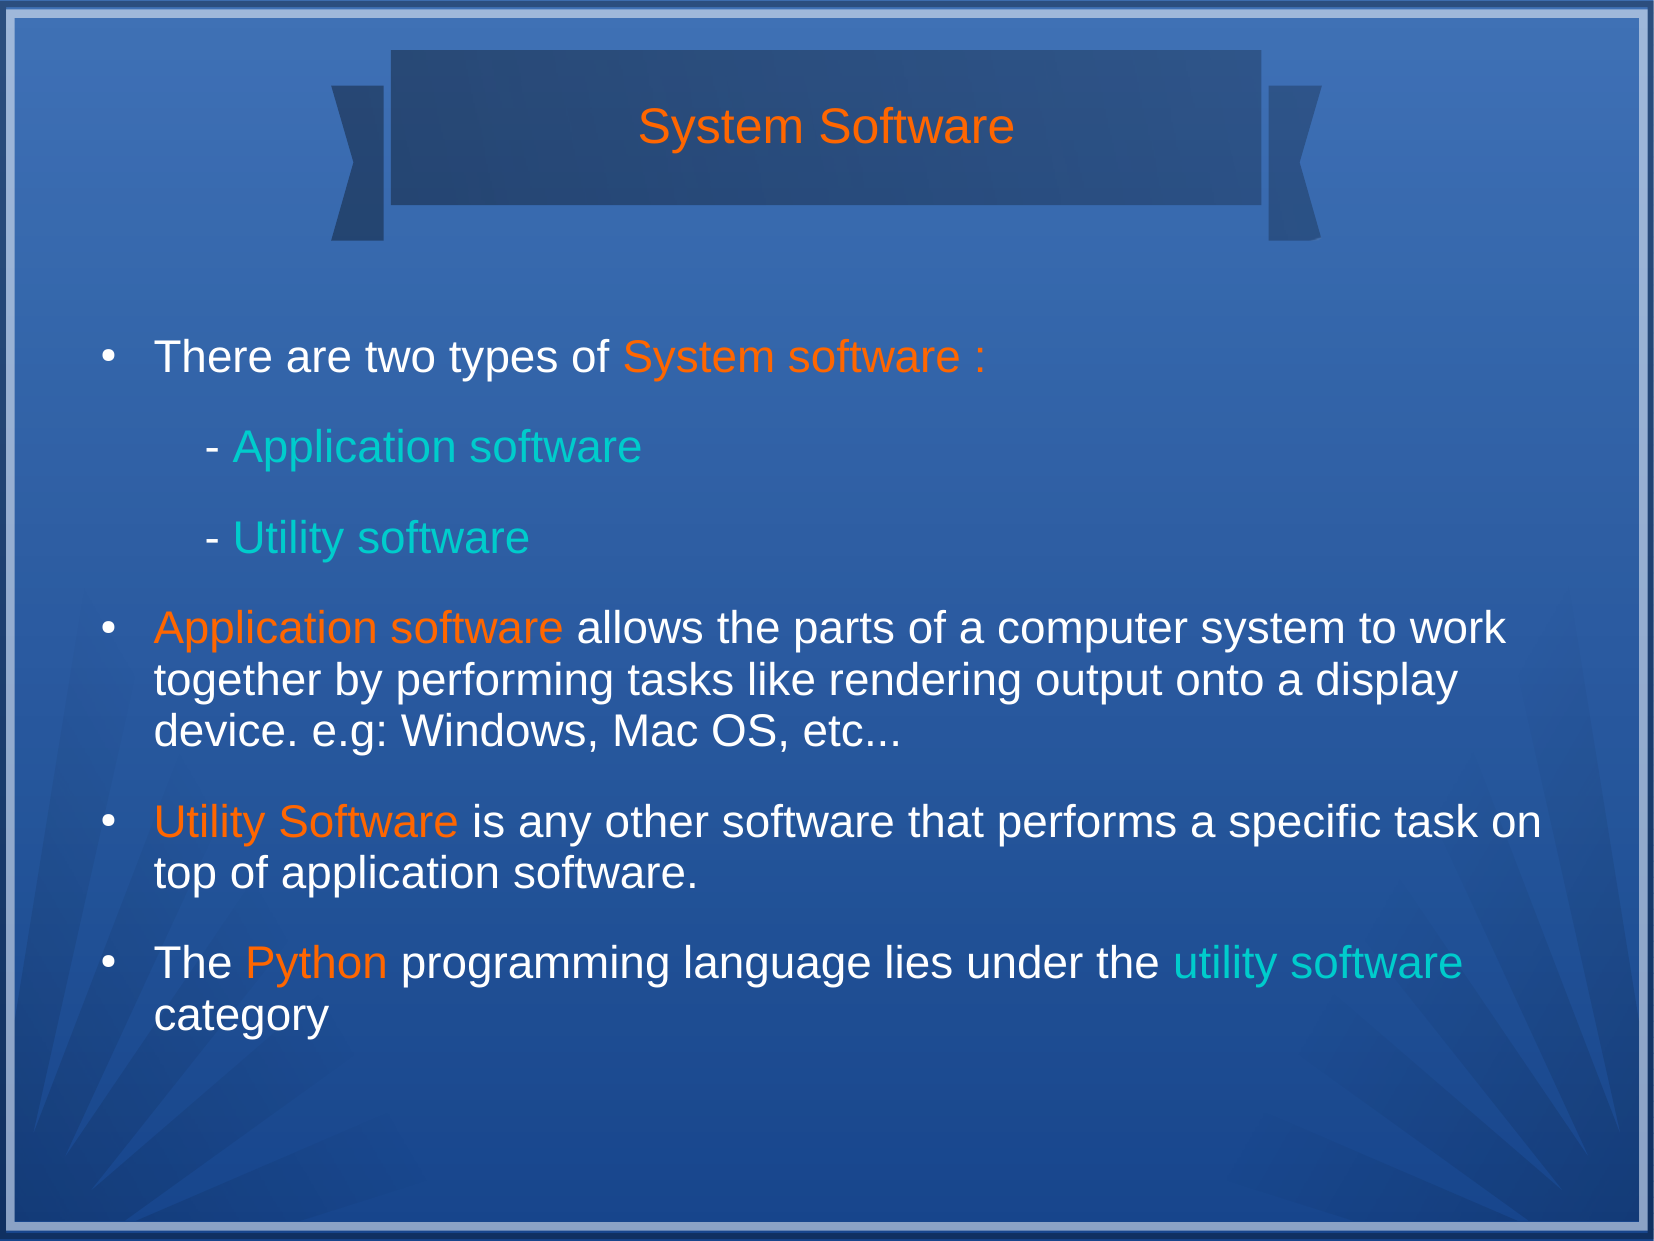

# System Software
There are two types of System software :
 - Application software
 - Utility software
Application software allows the parts of a computer system to work together by performing tasks like rendering output onto a display device. e.g: Windows, Mac OS, etc...
Utility Software is any other software that performs a specific task on top of application software.
The Python programming language lies under the utility software category